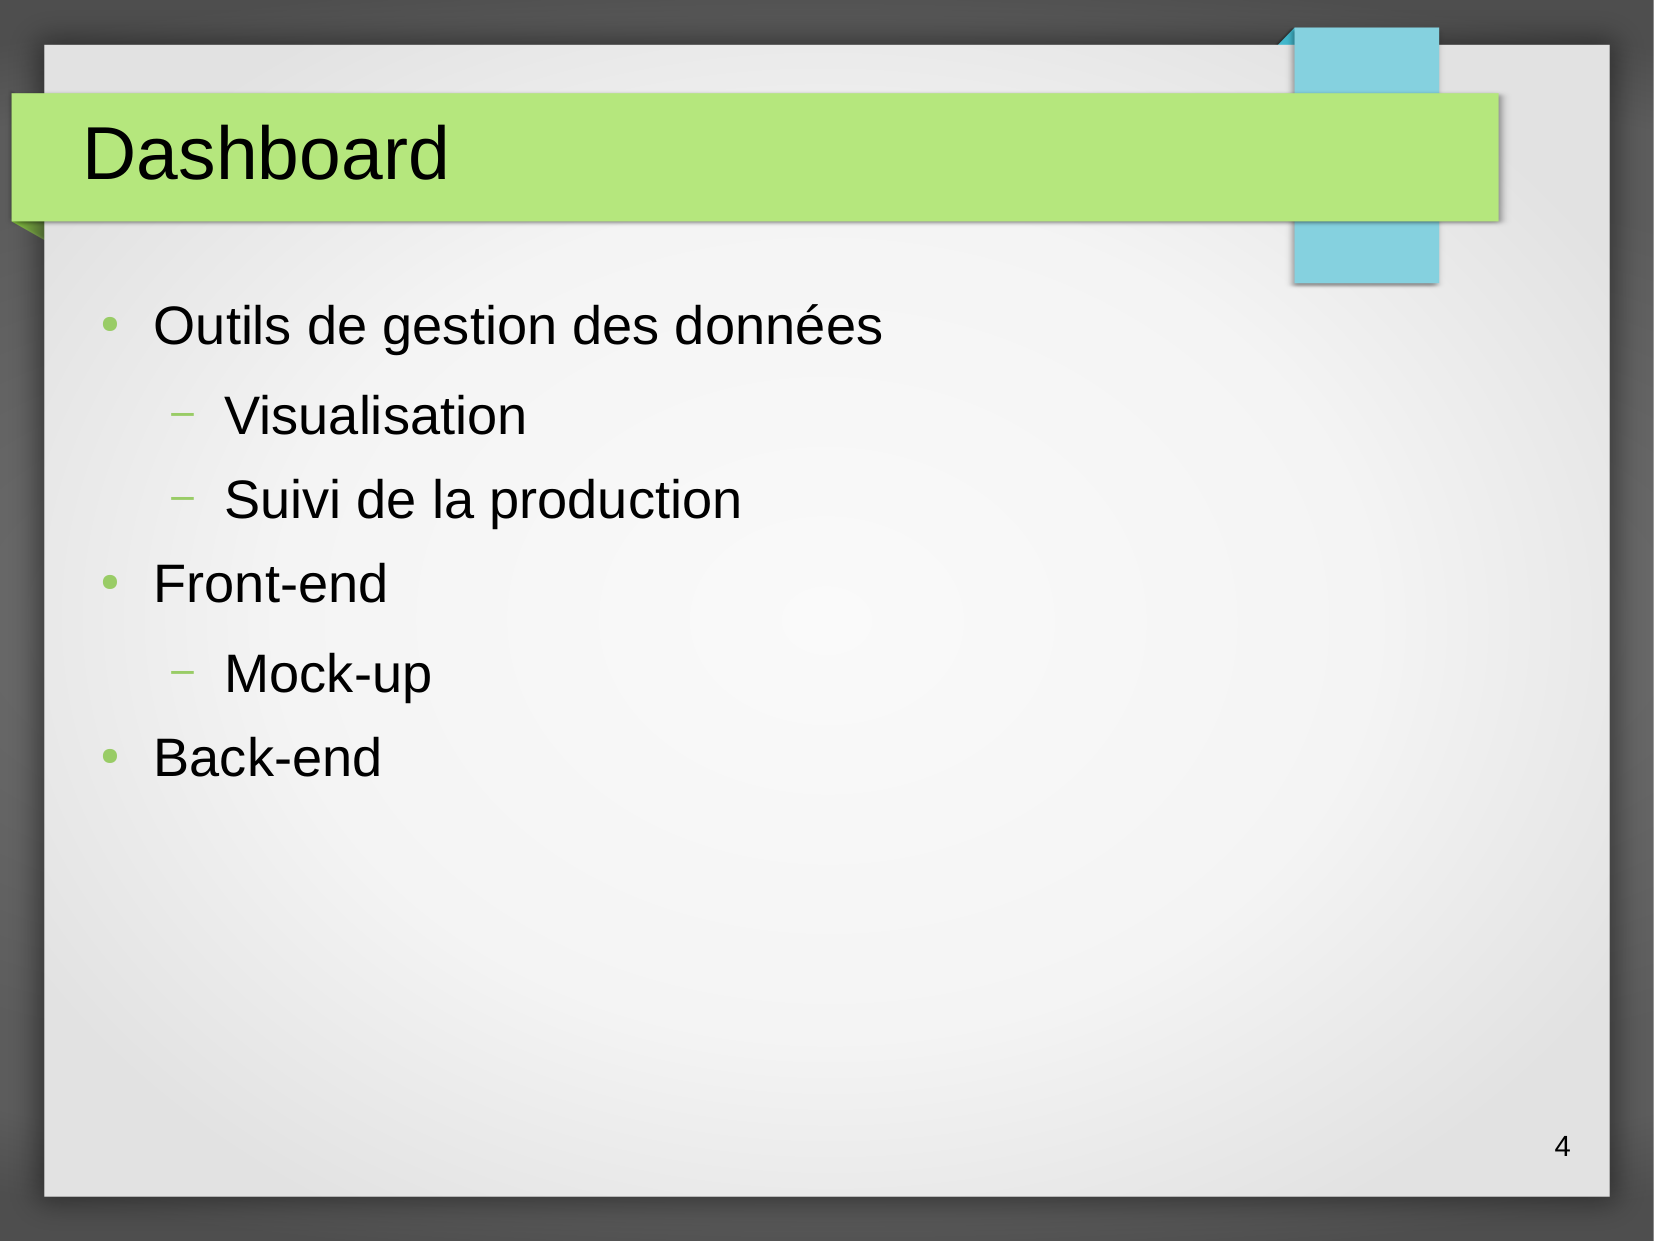

# Dashboard
Outils de gestion des données
Visualisation
Suivi de la production
Front-end
Mock-up
Back-end
4